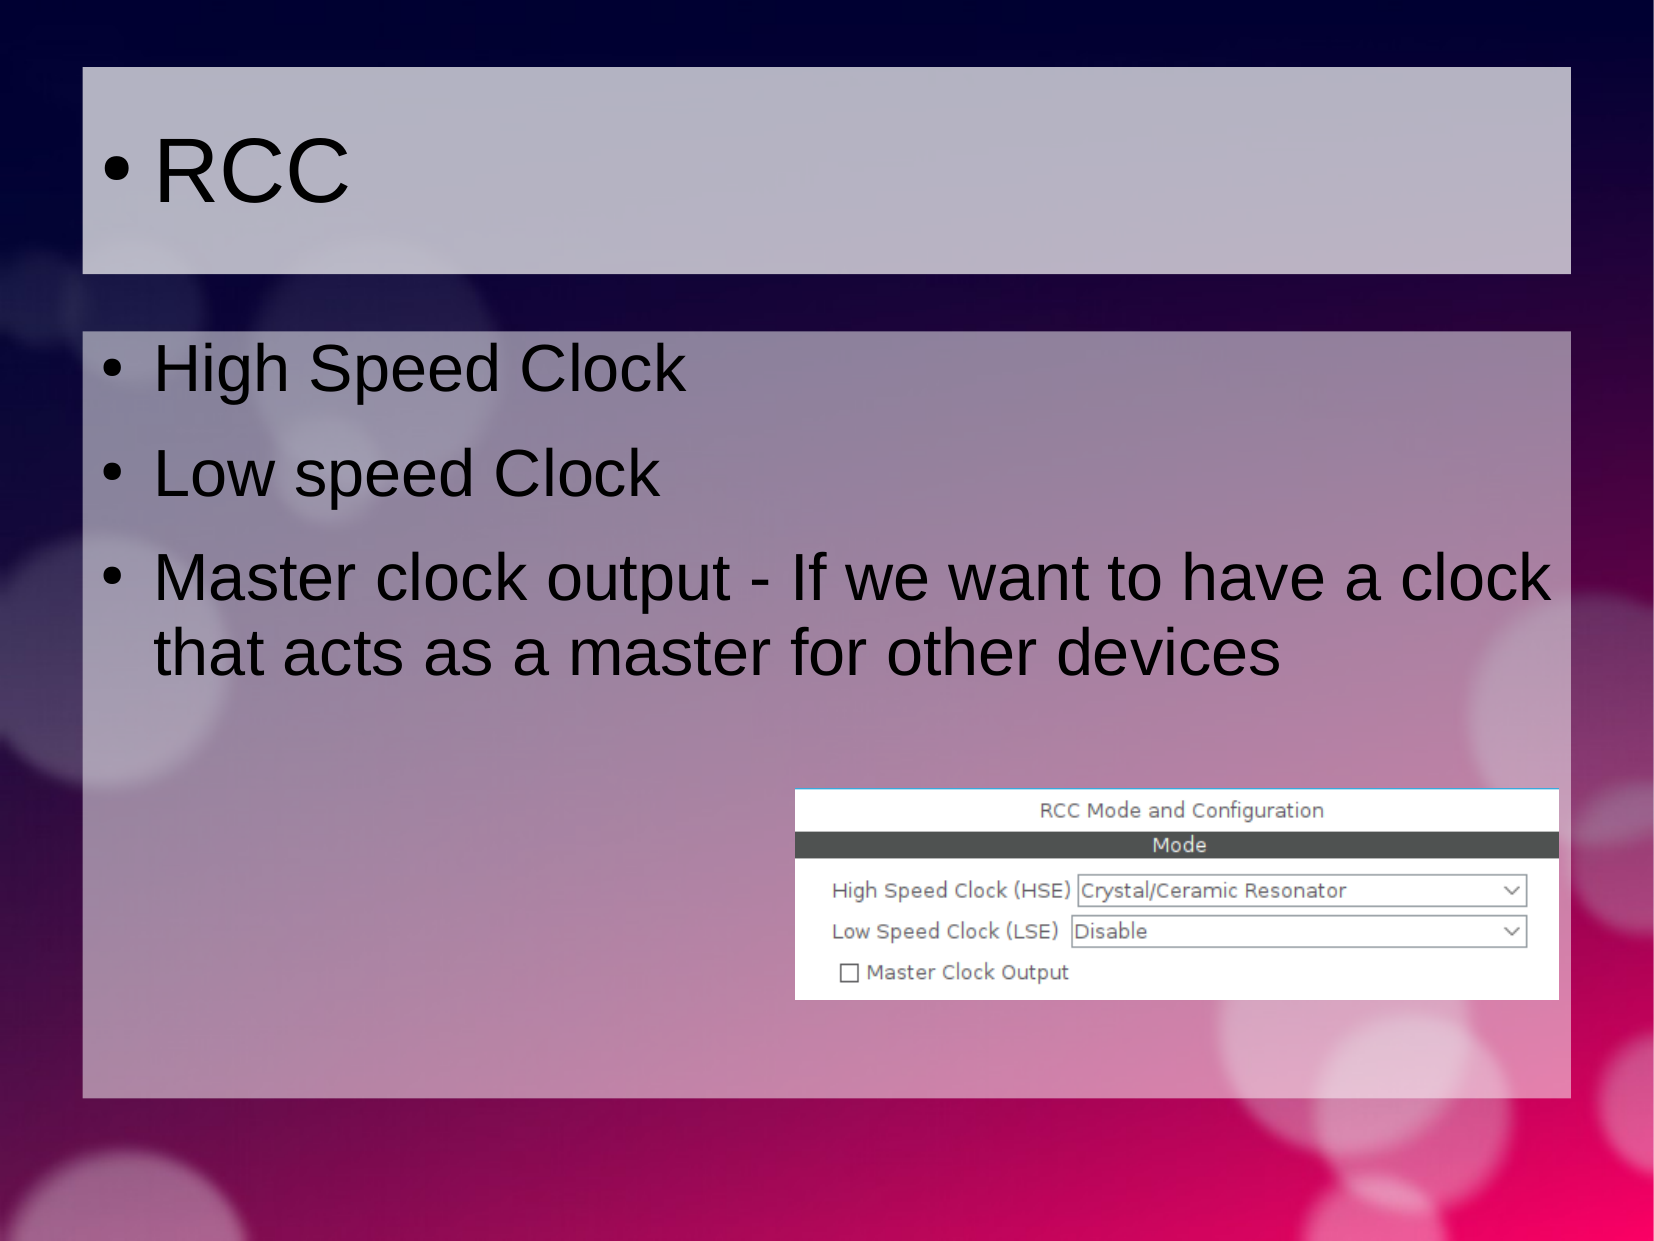

# RCC
High Speed Clock
Low speed Clock
Master clock output - If we want to have a clock that acts as a master for other devices